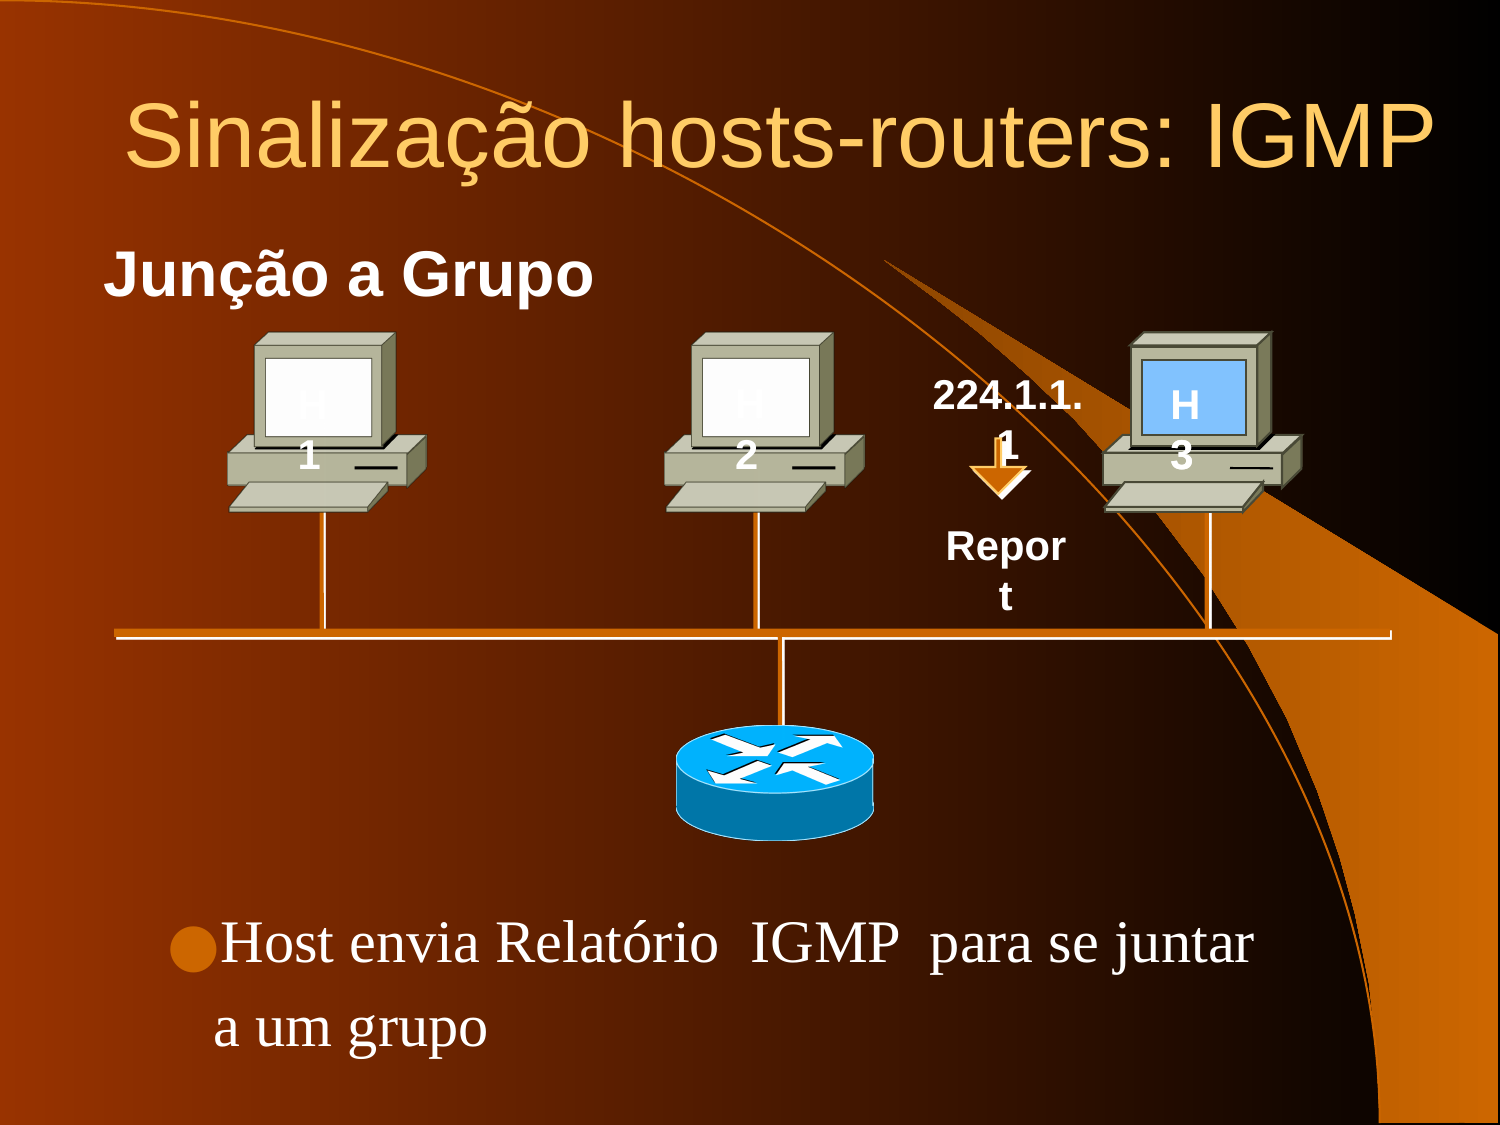

Sinalização hosts-routers: IGMP
Junção a Grupo
H3
224.1.1.1
Report
H3
H2
H1
# Host envia Relatório IGMP para se juntar
 a um grupo